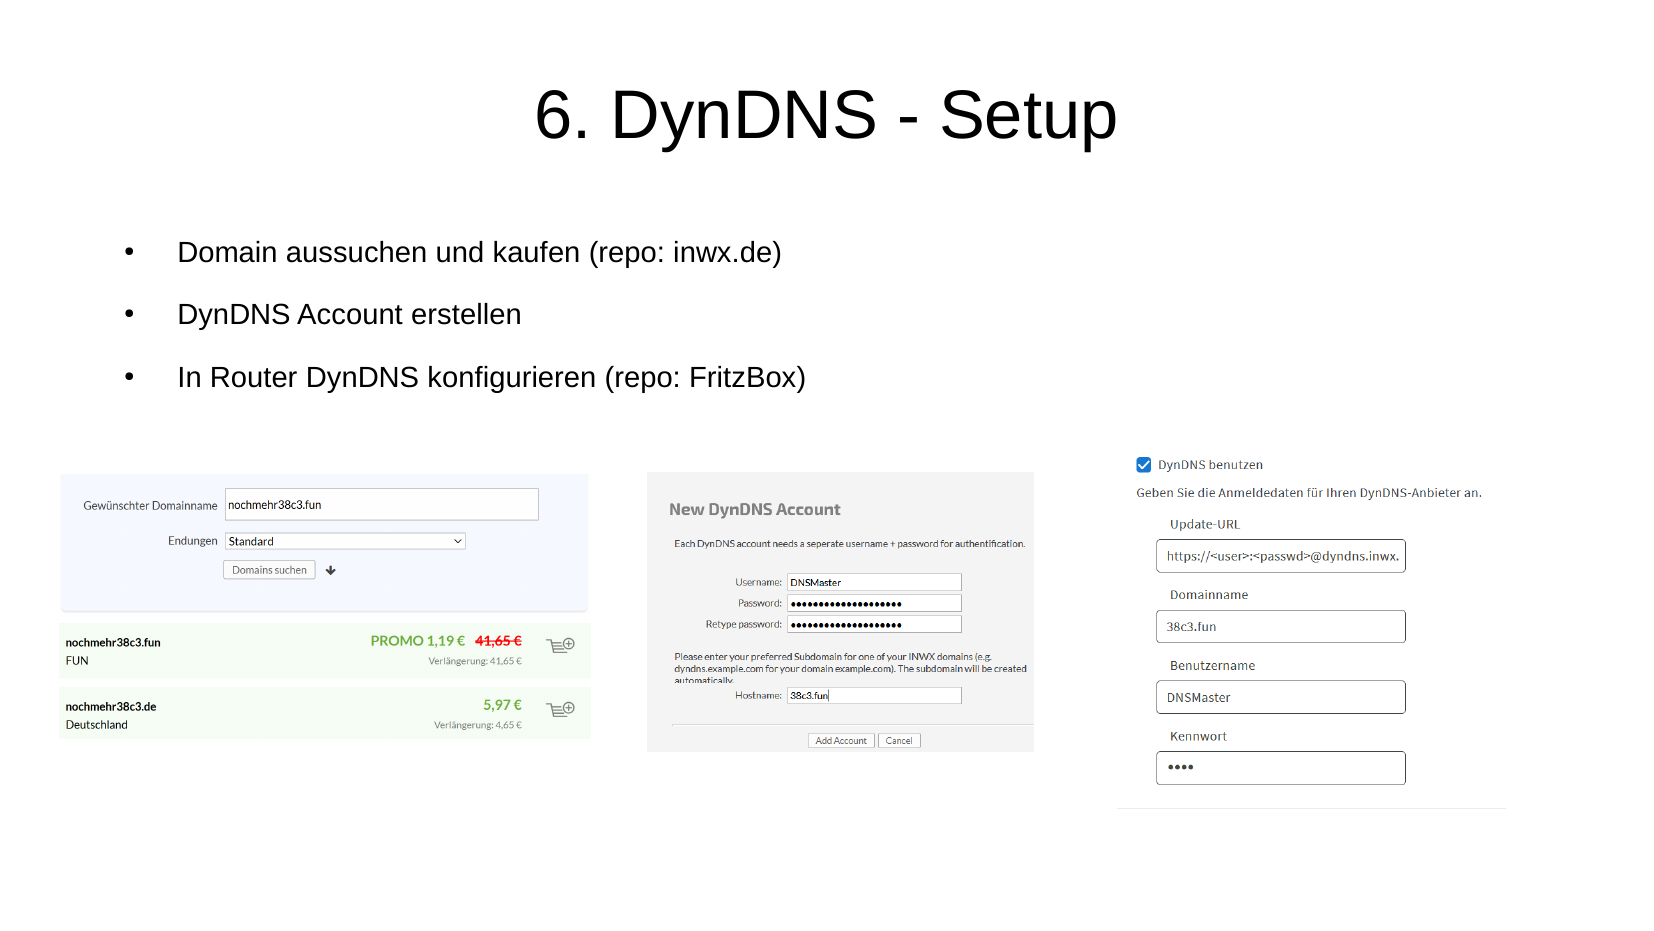

6. DynDNS - Setup
# Domain aussuchen und kaufen (repo: inwx.de)
DynDNS Account erstellen
In Router DynDNS konfigurieren (repo: FritzBox)